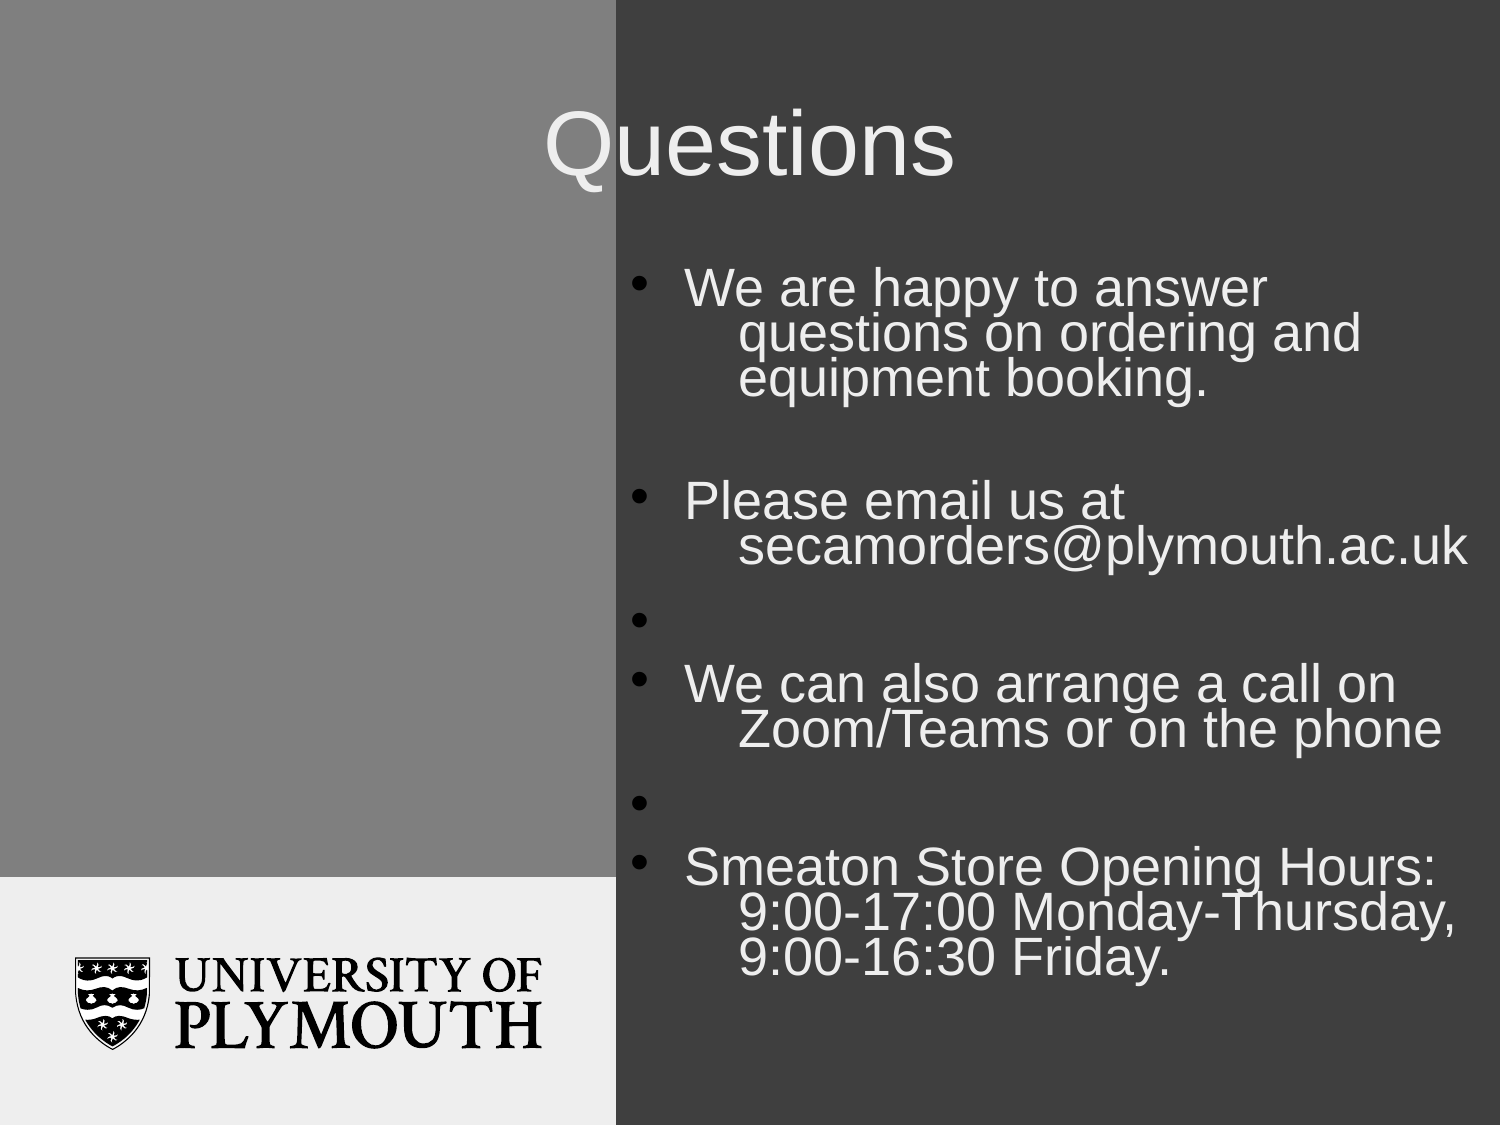

# Questions
We are happy to answer questions on ordering and equipment booking.
Please email us at secamorders@plymouth.ac.uk
We can also arrange a call on Zoom/Teams or on the phone
Smeaton Store Opening Hours: 9:00-17:00 Monday-Thursday, 9:00-16:30 Friday.